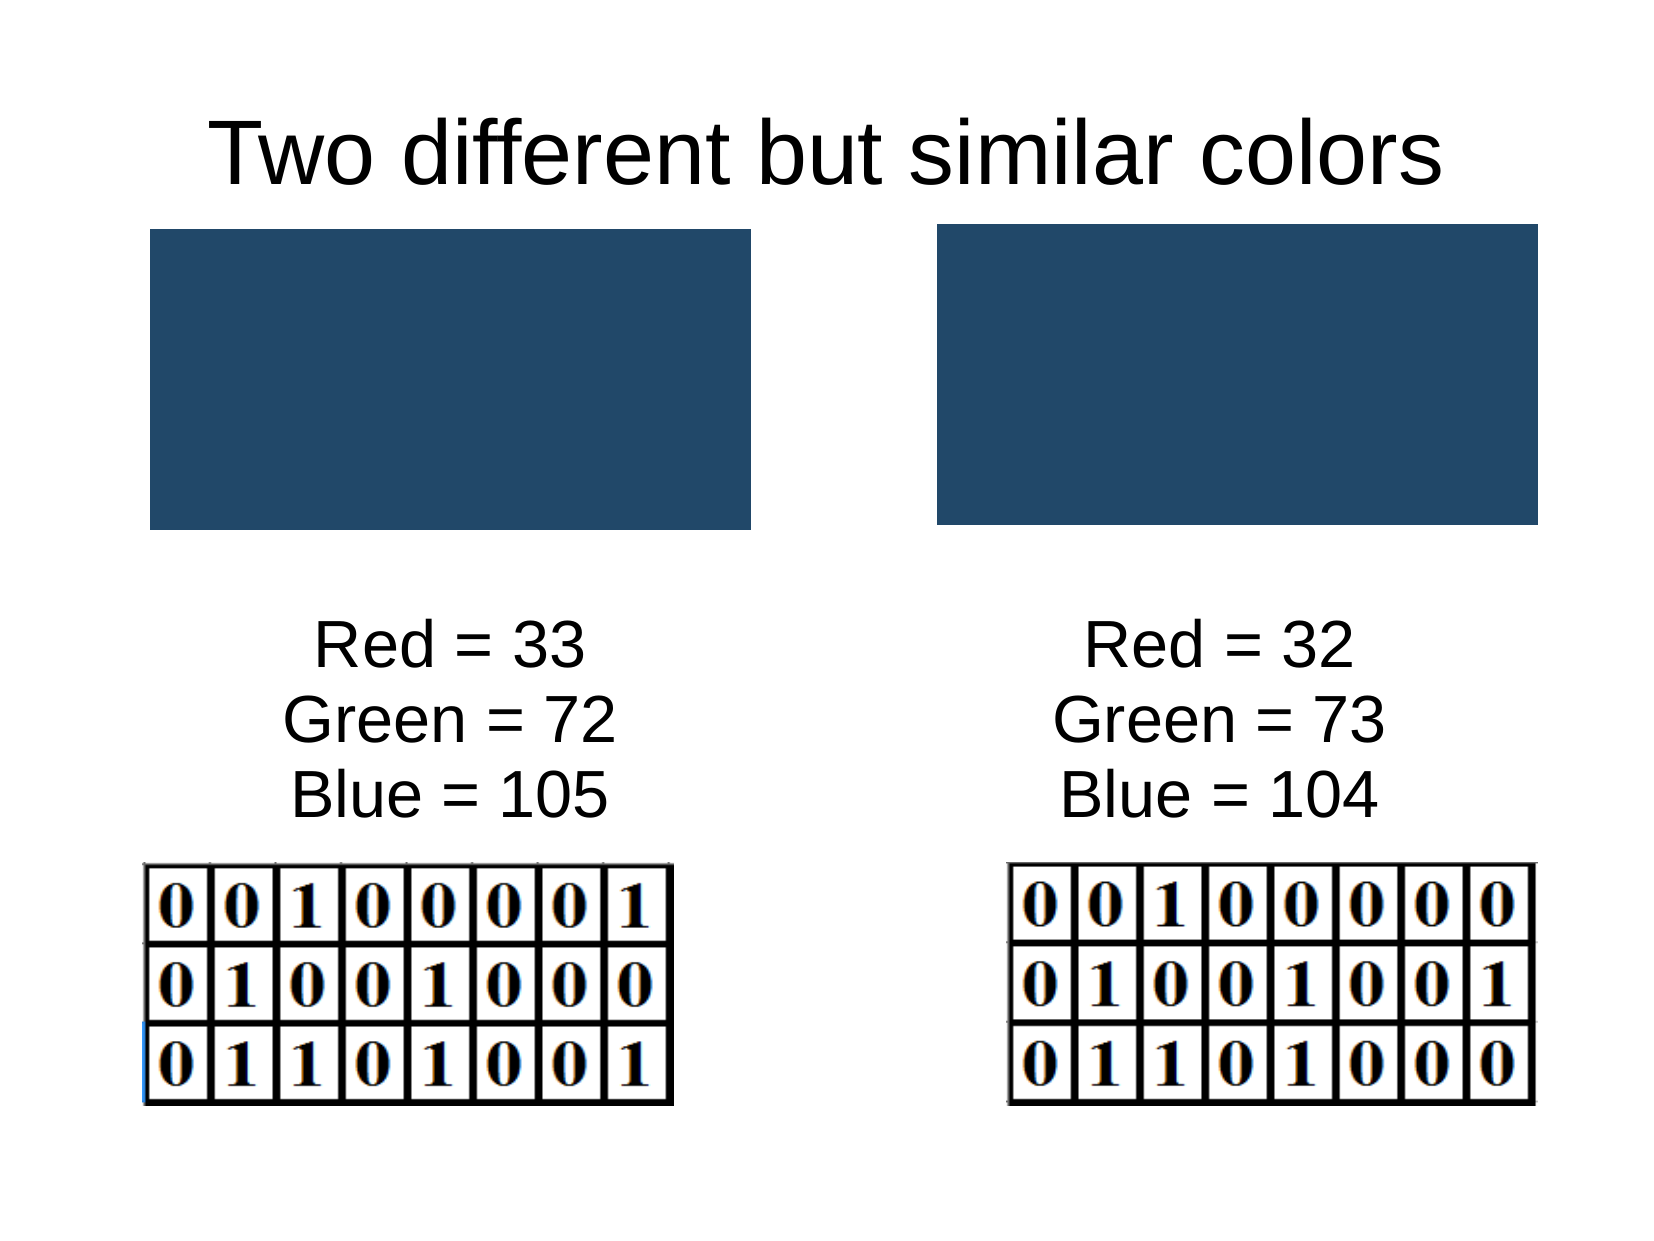

# Two different but similar colors
Red = 33
Green = 72
Blue = 105
Red = 32
Green = 73
Blue = 104